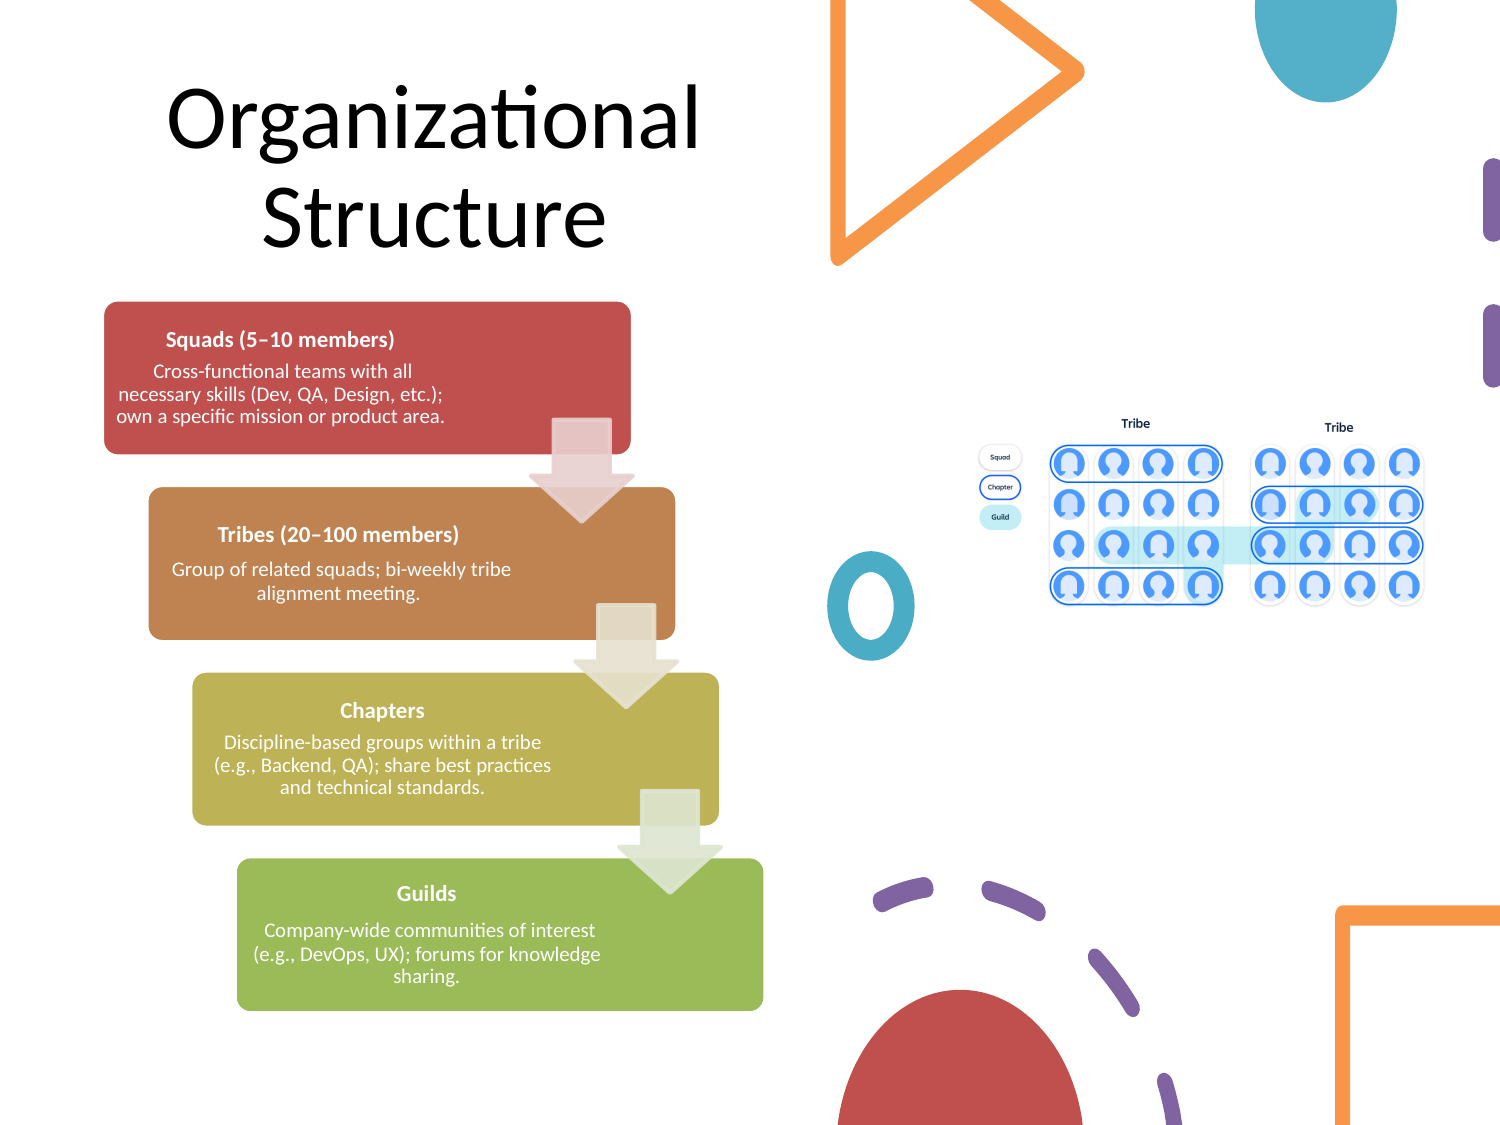

# Organizational Structure
Squads (5–10 members)
 Cross-functional teams with all necessary skills (Dev, QA, Design, etc.); own a specific mission or product area.
Tribes (20–100 members)
 Group of related squads; bi-weekly tribe alignment meeting.
Chapters
Discipline-based groups within a tribe (e.g., Backend, QA); share best practices and technical standards.
Guilds
 Company-wide communities of interest (e.g., DevOps, UX); forums for knowledge sharing.